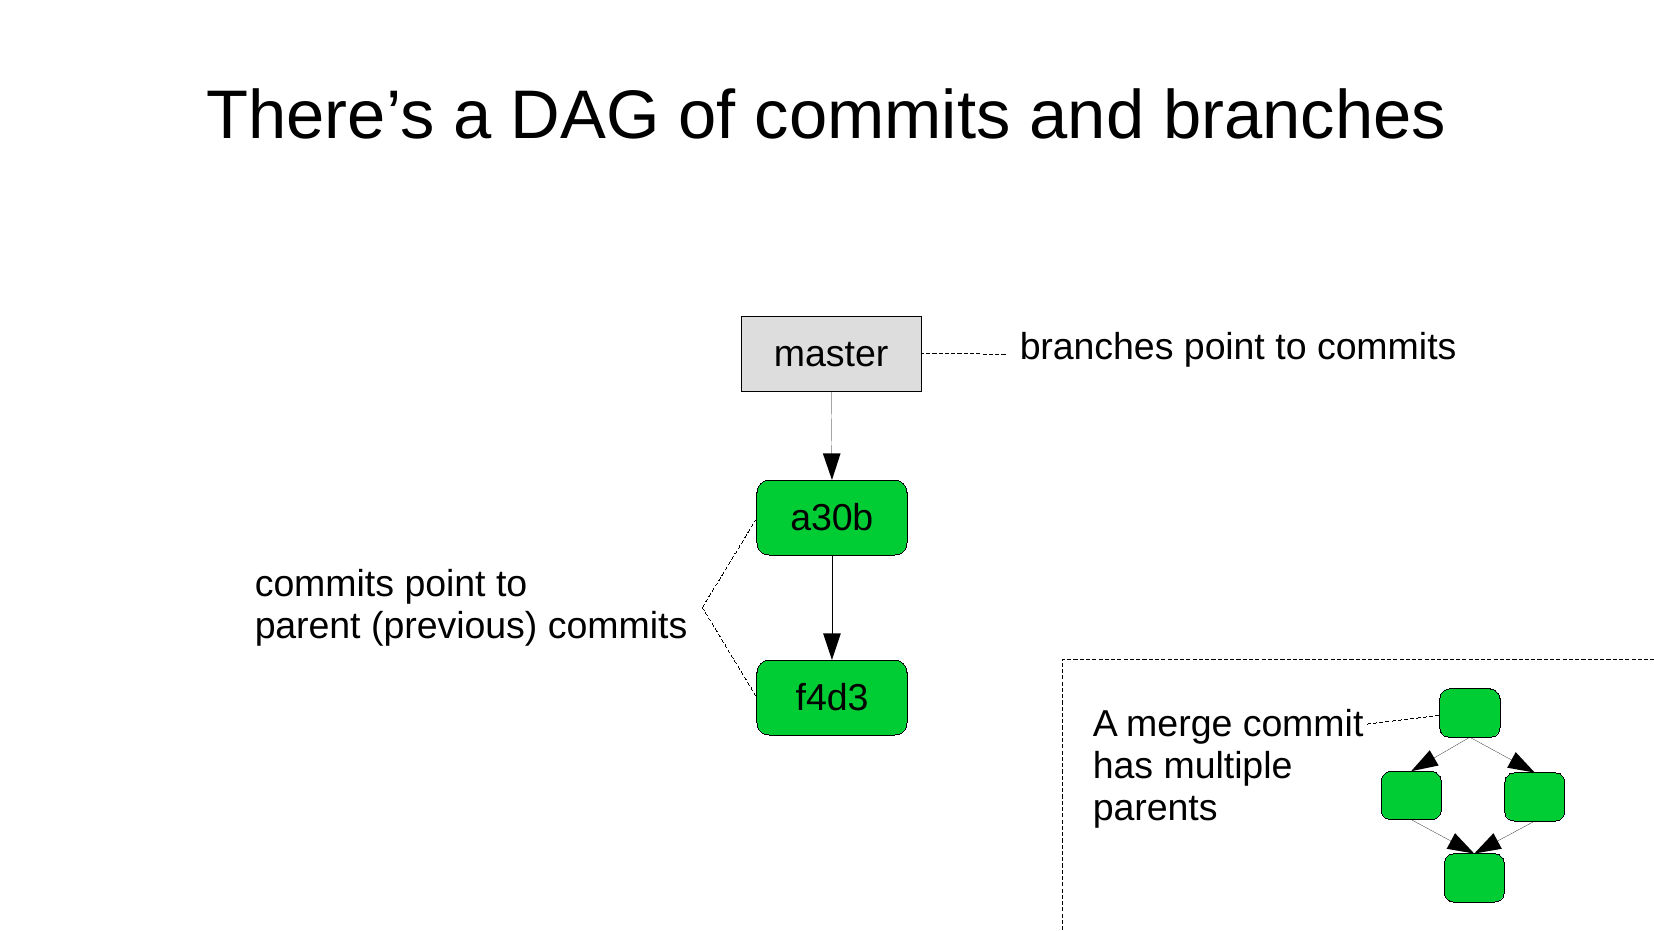

# There’s a DAG of commits and branches
master
branches point to commits
a30b
commits point to
parent (previous) commits
f4d3
A merge commit
has multiple
parents